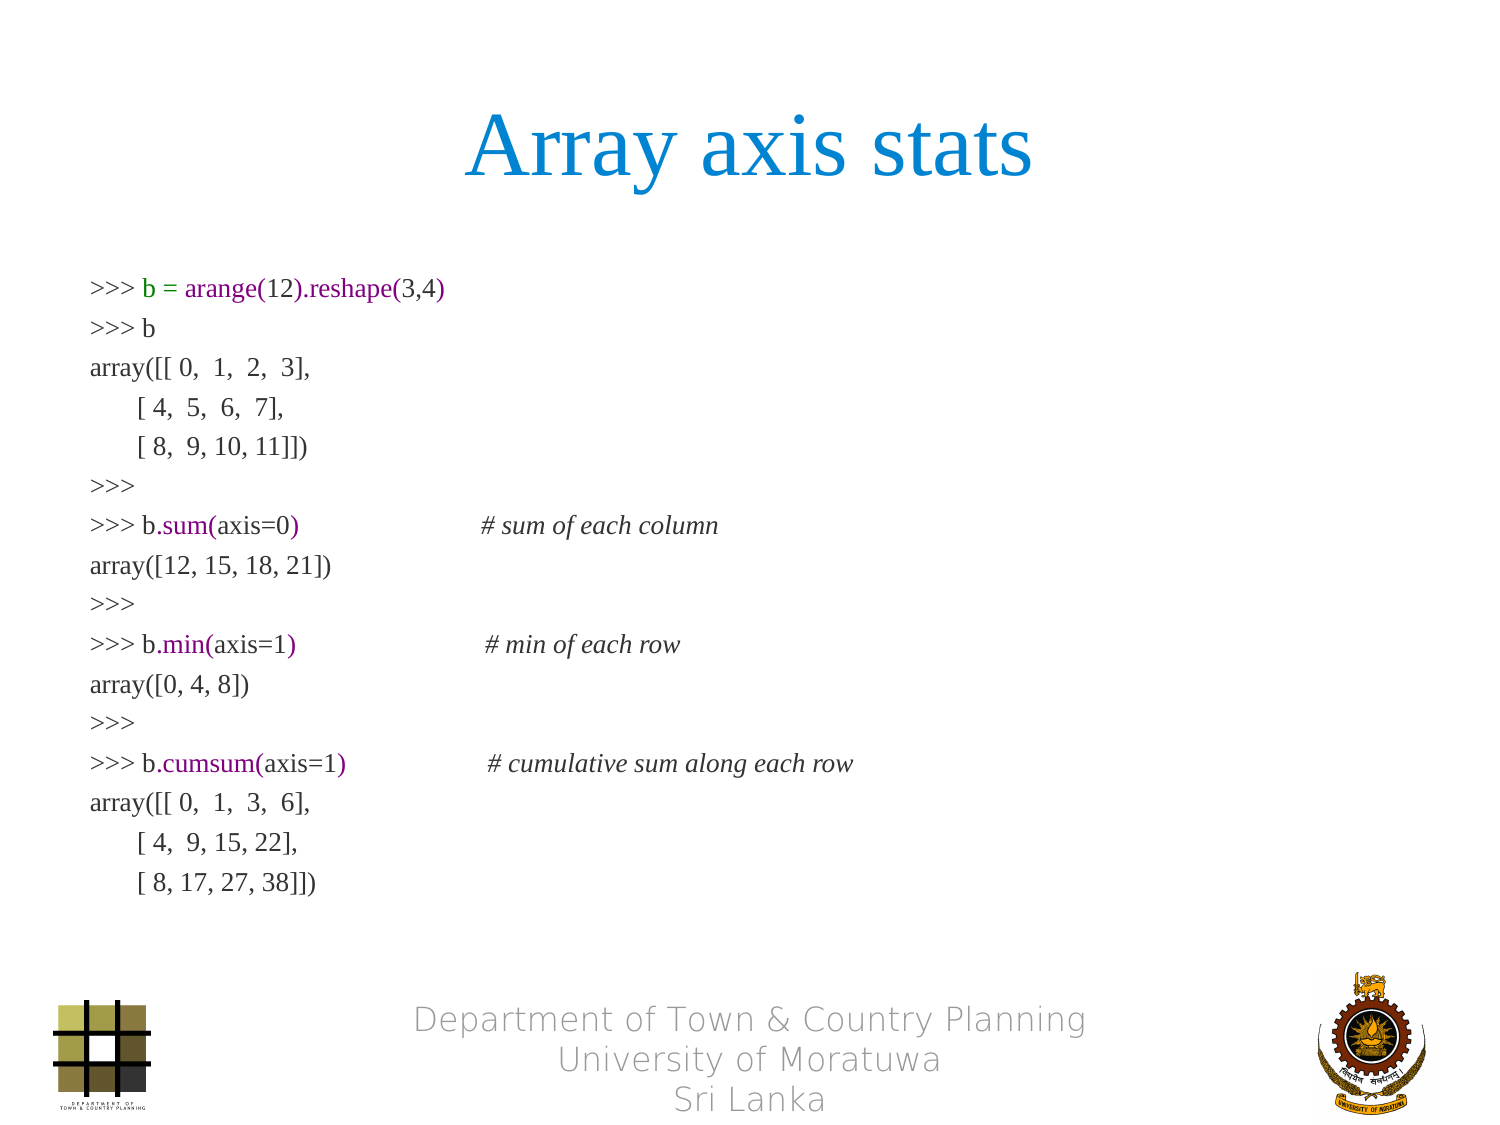

# Array axis stats
>>> b = arange(12).reshape(3,4)
>>> b
array([[ 0, 1, 2, 3],
 [ 4, 5, 6, 7],
 [ 8, 9, 10, 11]])
>>>
>>> b.sum(axis=0) # sum of each column
array([12, 15, 18, 21])
>>>
>>> b.min(axis=1) # min of each row
array([0, 4, 8])
>>>
>>> b.cumsum(axis=1) # cumulative sum along each row
array([[ 0, 1, 3, 6],
 [ 4, 9, 15, 22],
 [ 8, 17, 27, 38]])